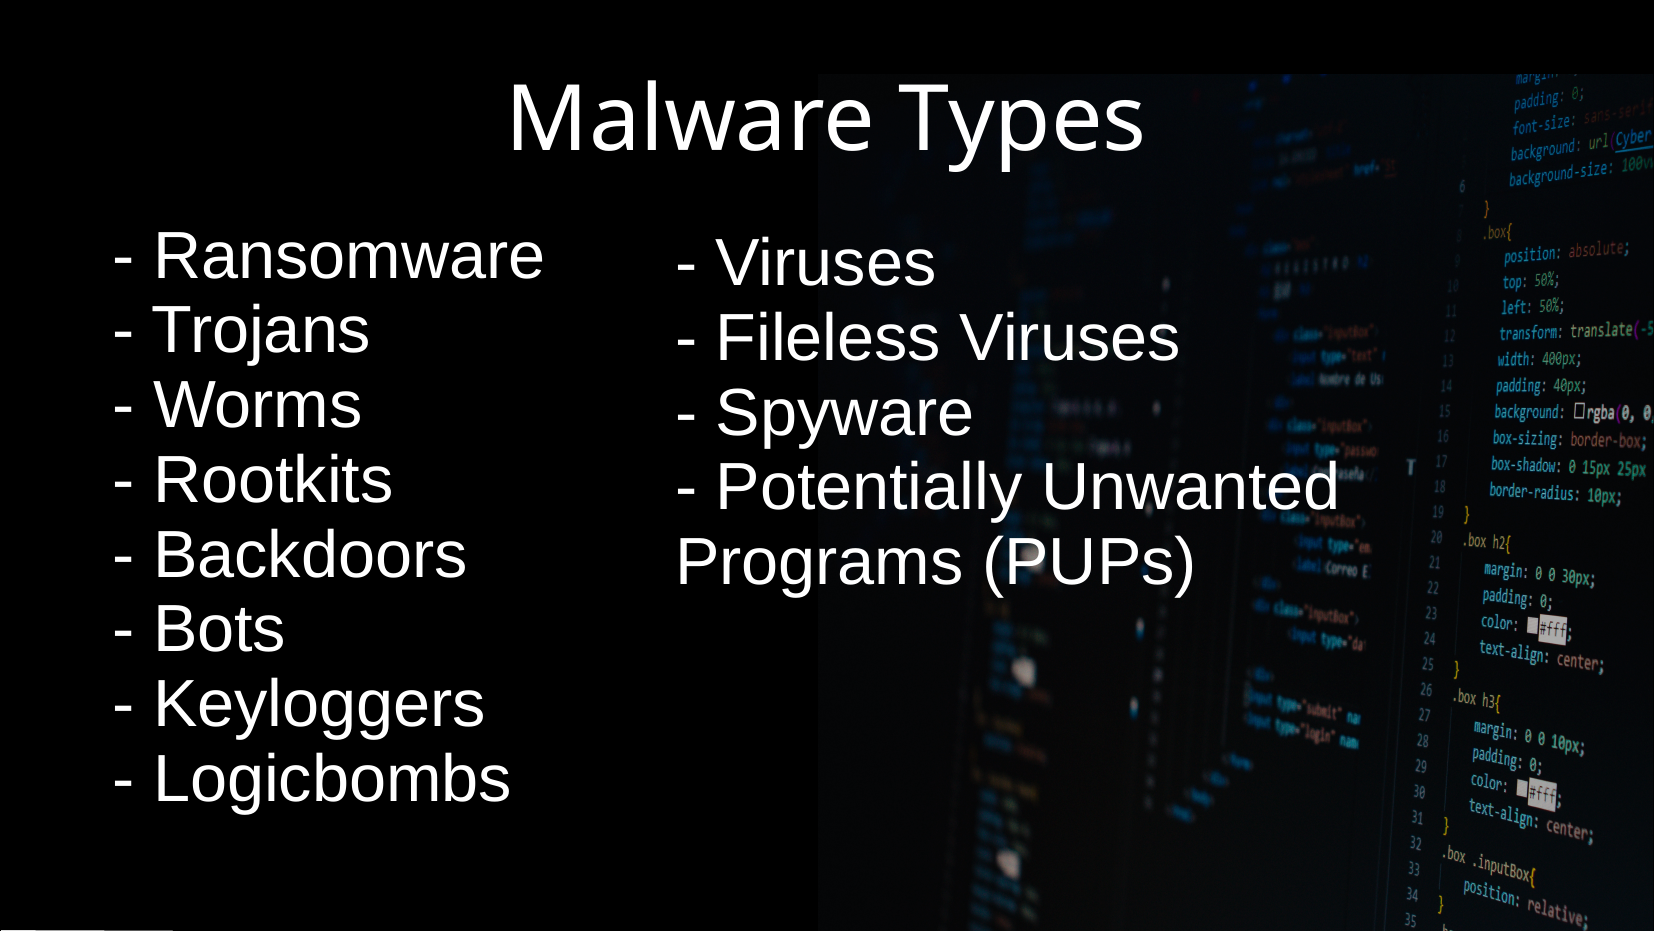

# Malware Types
- Ransomware
- Trojans
- Worms
- Rootkits
- Backdoors
- Bots
- Keyloggers
- Logicbombs
- Viruses
- Fileless Viruses
- Spyware
- Potentially Unwanted Programs (PUPs)